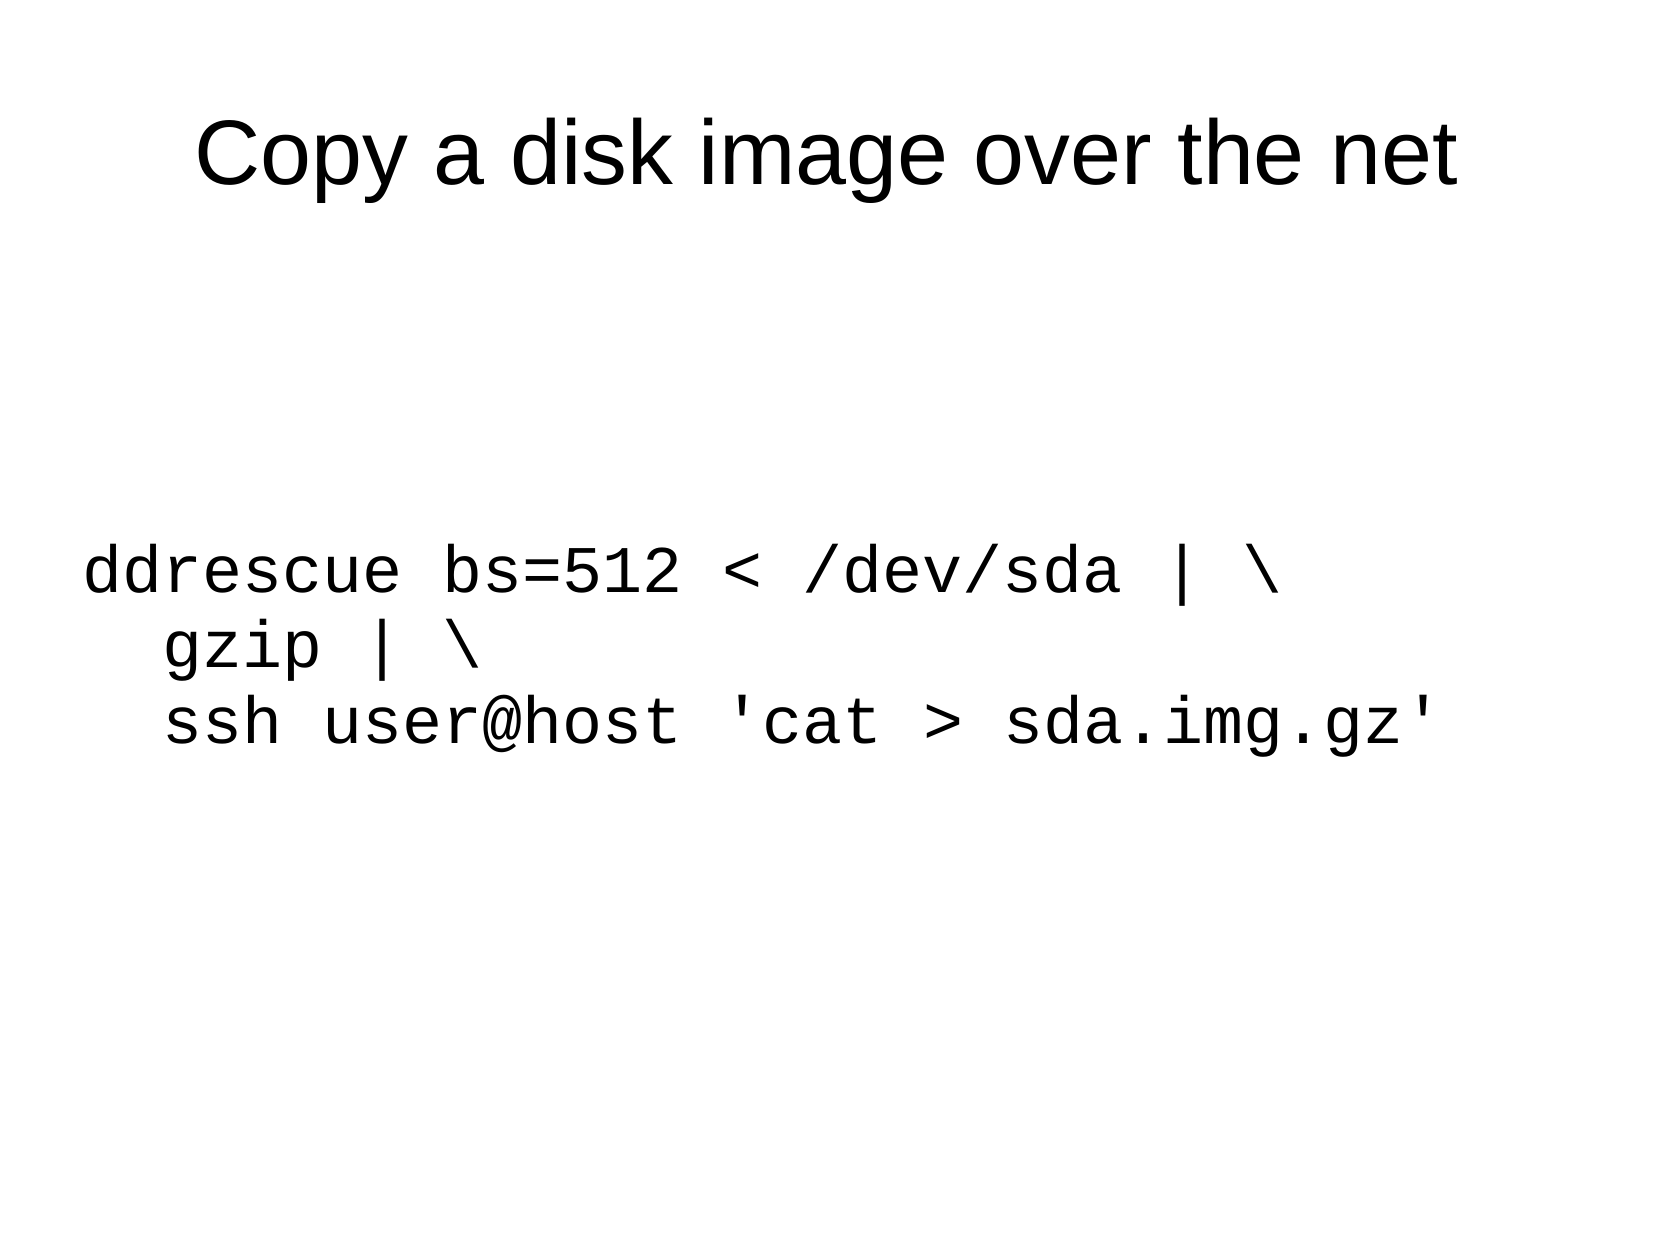

# Copy a disk image over the net
ddrescue bs=512 < /dev/sda | \
 gzip | \
 ssh user@host 'cat > sda.img.gz'